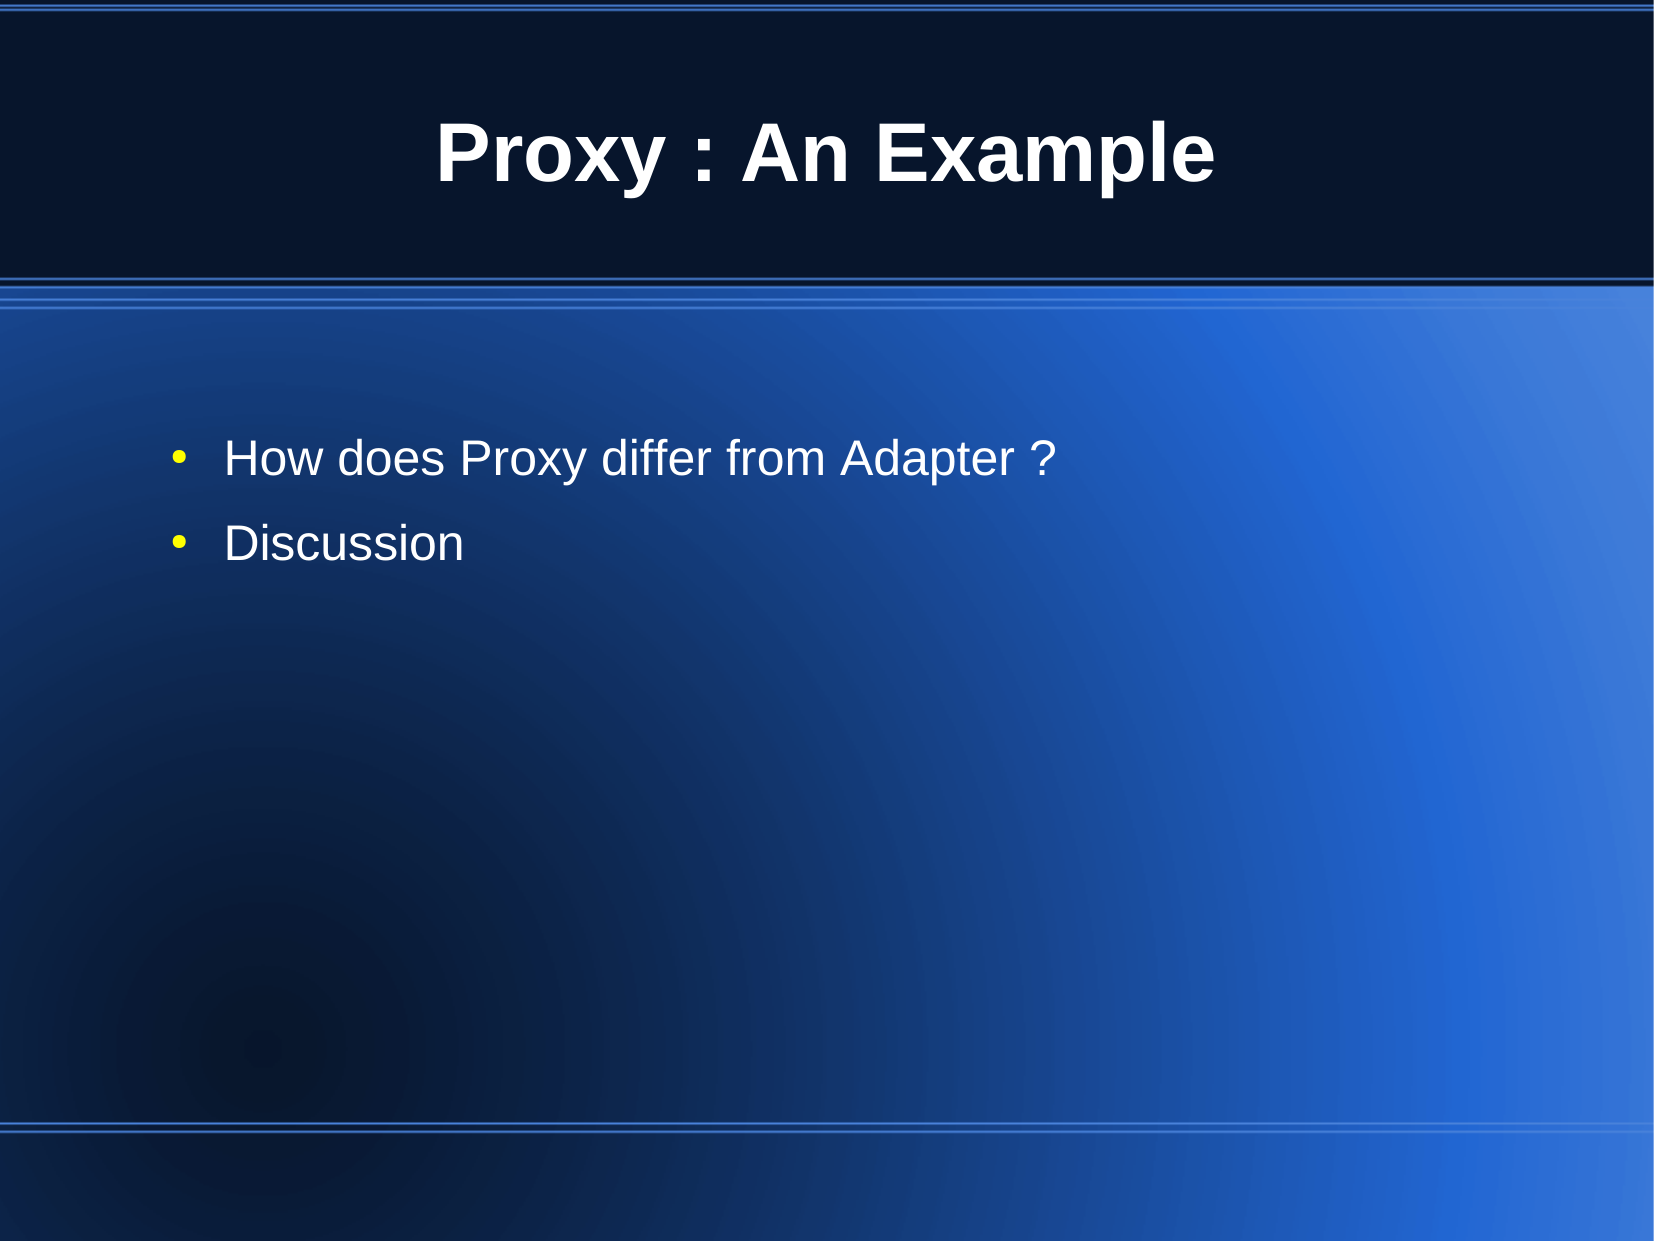

# Proxy : An Example
How does Proxy differ from Adapter ?
Discussion